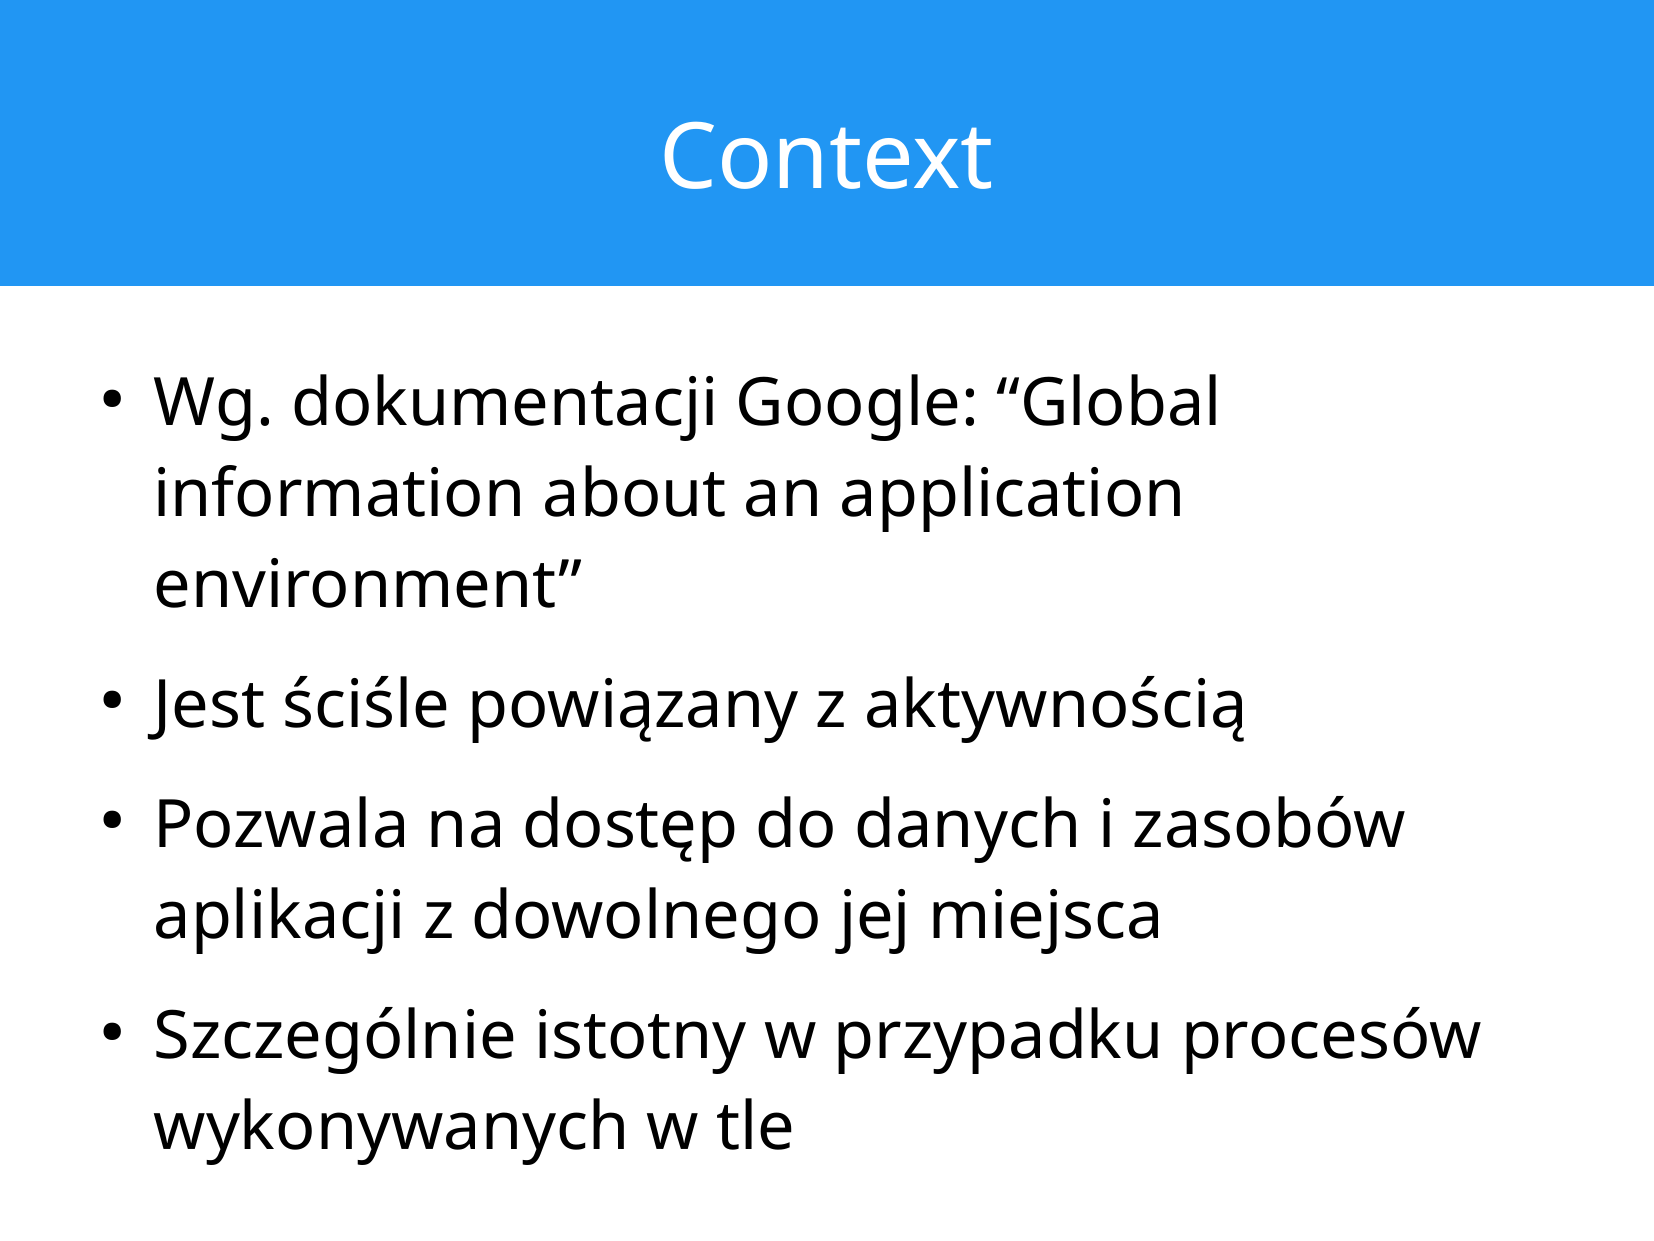

# Context
Wg. dokumentacji Google: “Global information about an application environment”
Jest ściśle powiązany z aktywnością
Pozwala na dostęp do danych i zasobów aplikacji z dowolnego jej miejsca
Szczególnie istotny w przypadku procesów wykonywanych w tle